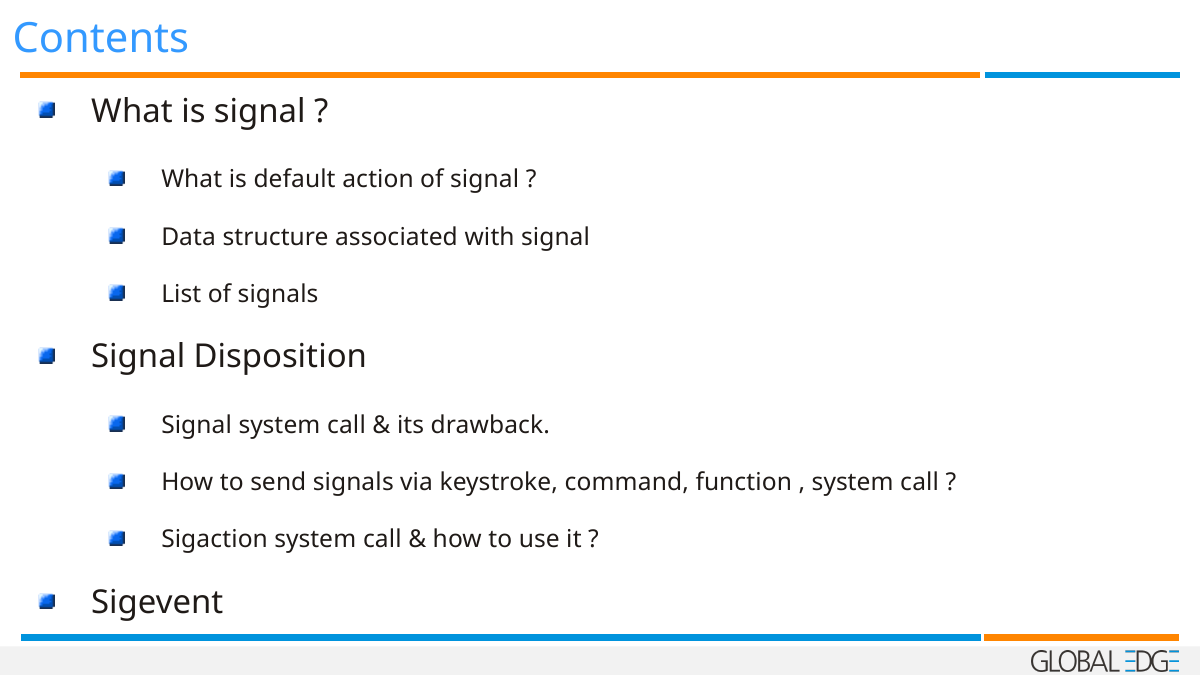

# Contents
What is signal ?
What is default action of signal ?
Data structure associated with signal
List of signals
Signal Disposition
Signal system call & its drawback.
How to send signals via keystroke, command, function , system call ?
Sigaction system call & how to use it ?
Sigevent